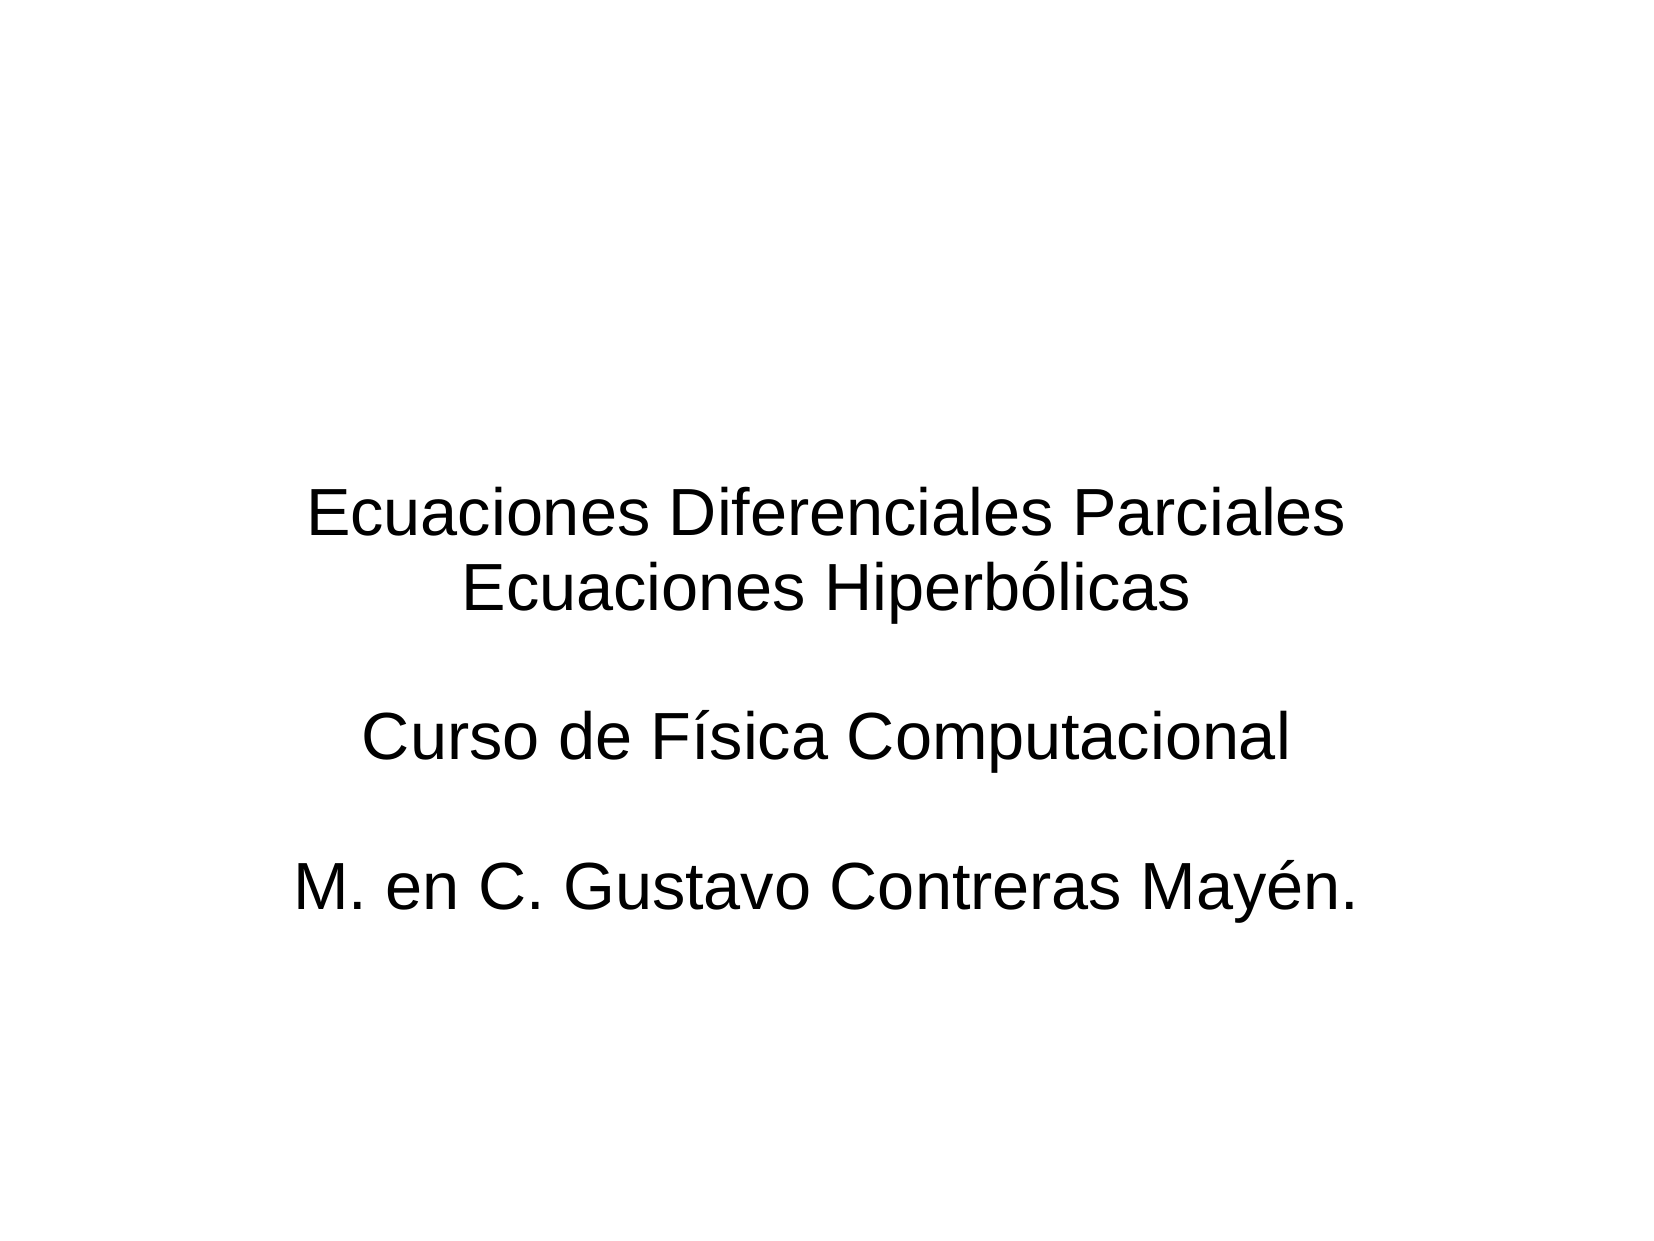

#
Ecuaciones Diferenciales Parciales
Ecuaciones Hiperbólicas
Curso de Física Computacional
M. en C. Gustavo Contreras Mayén.